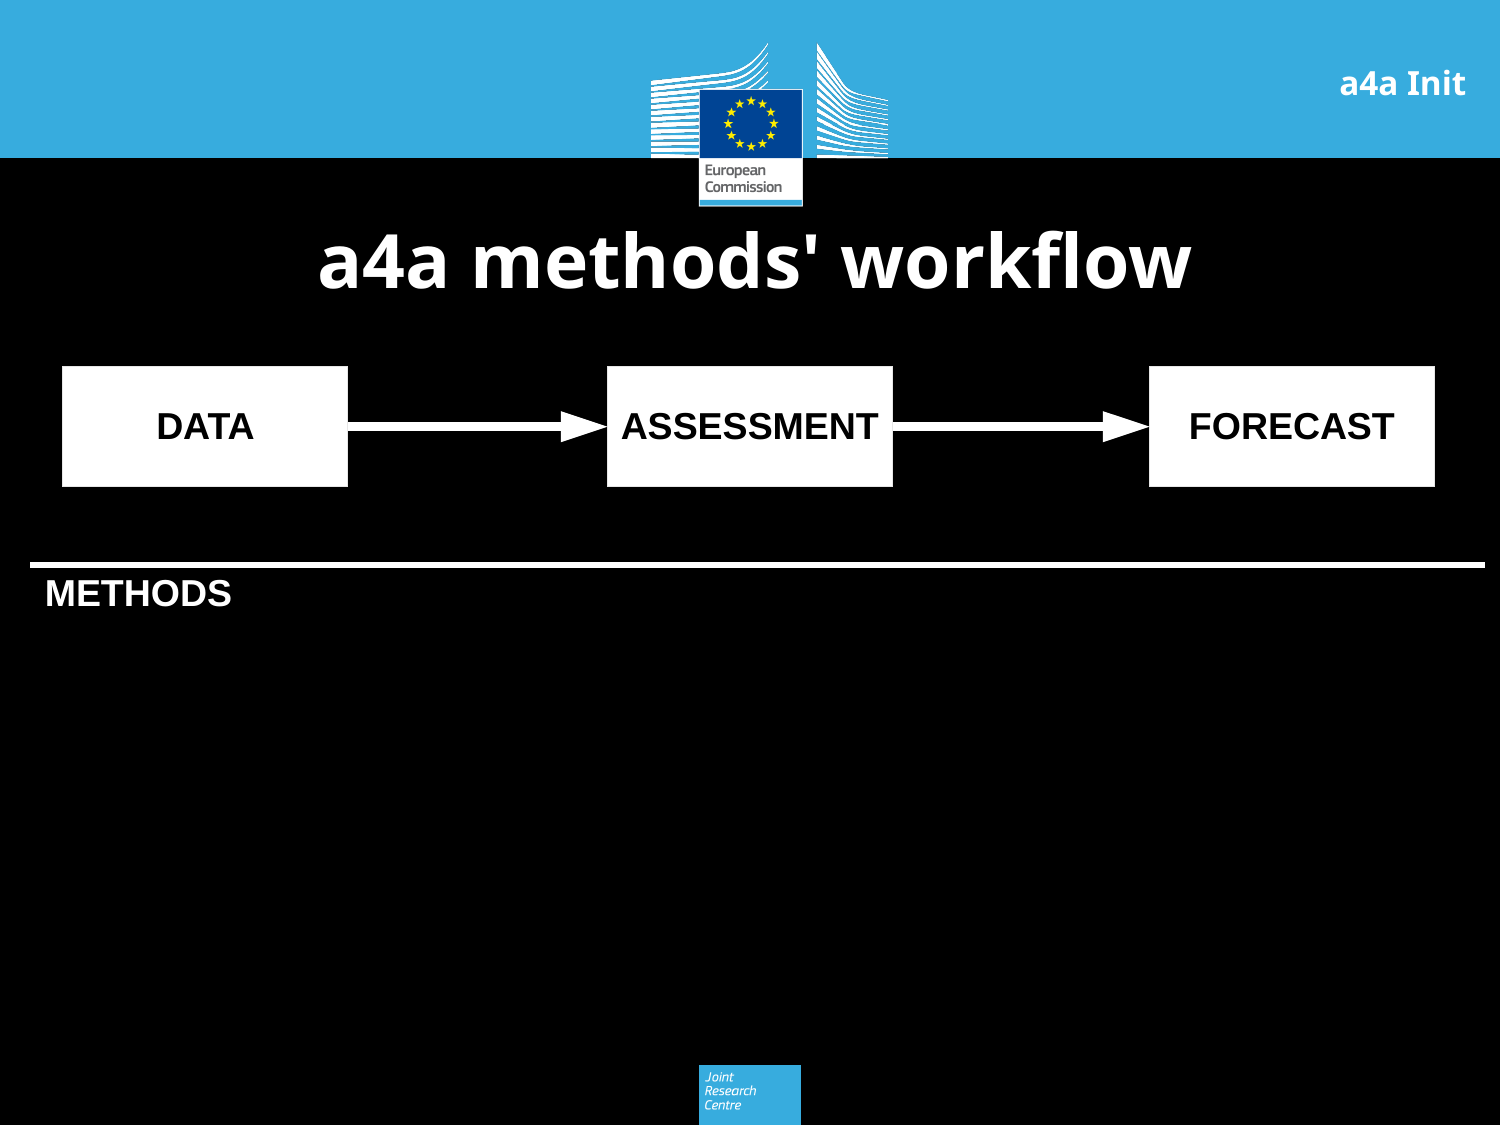

a4a Init
# a4a methods' workflow
DATA
ASSESSMENT
FORECAST
METHODS